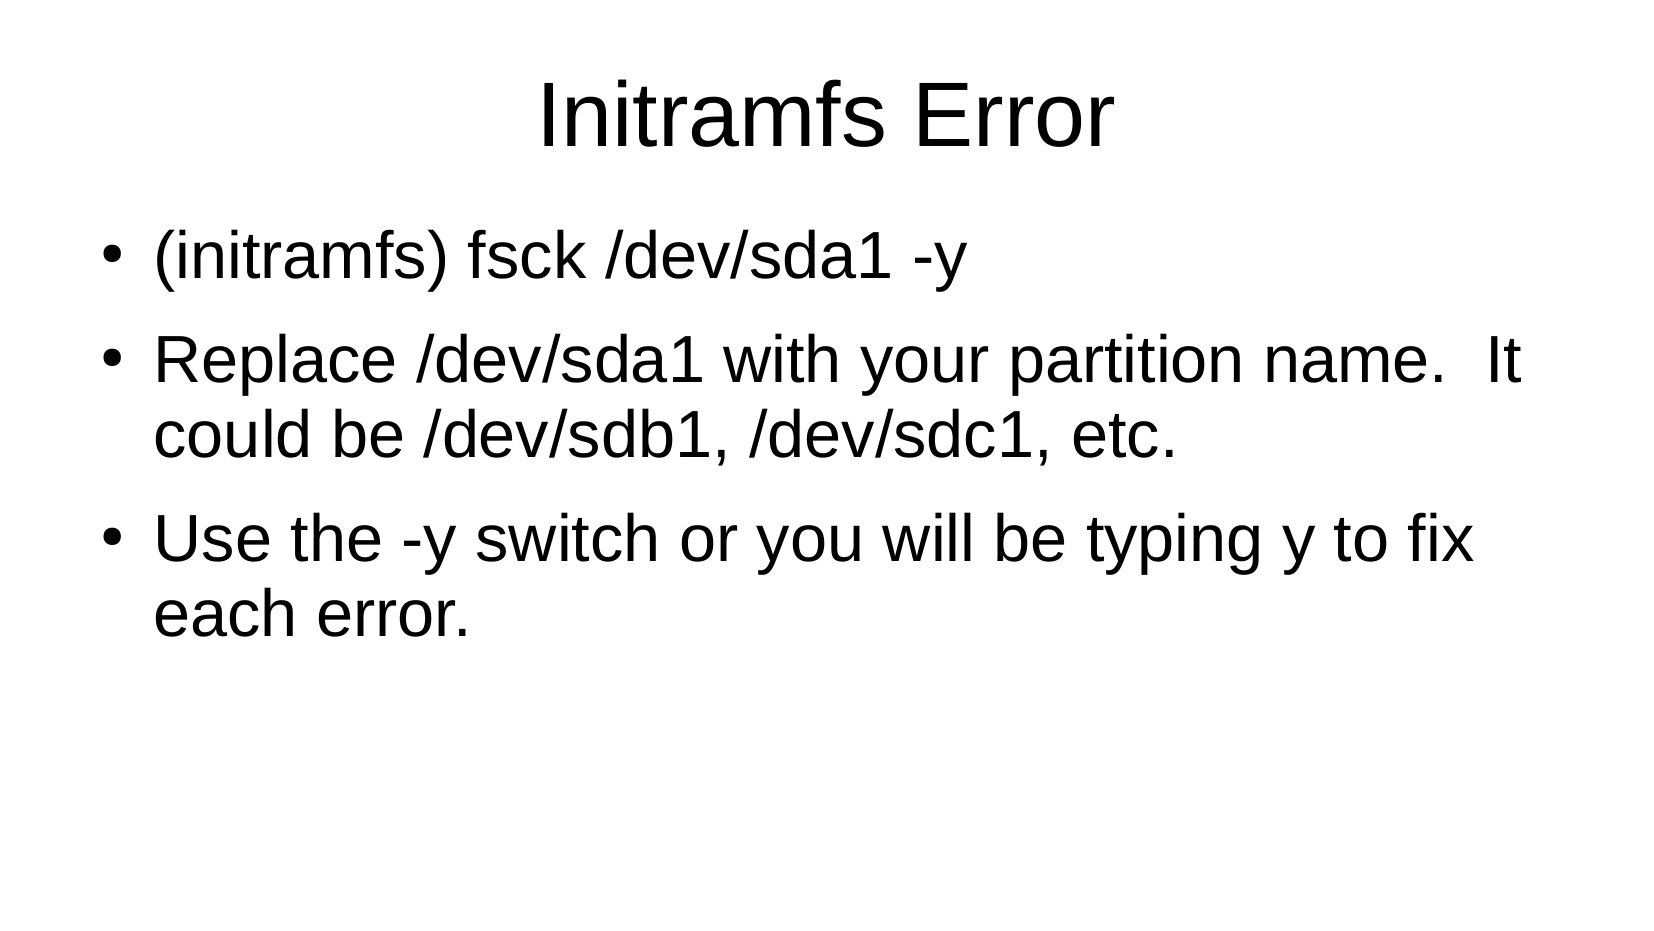

# Initramfs Error
(initramfs) fsck /dev/sda1 -y
Replace /dev/sda1 with your partition name. It could be /dev/sdb1, /dev/sdc1, etc.
Use the -y switch or you will be typing y to fix each error.